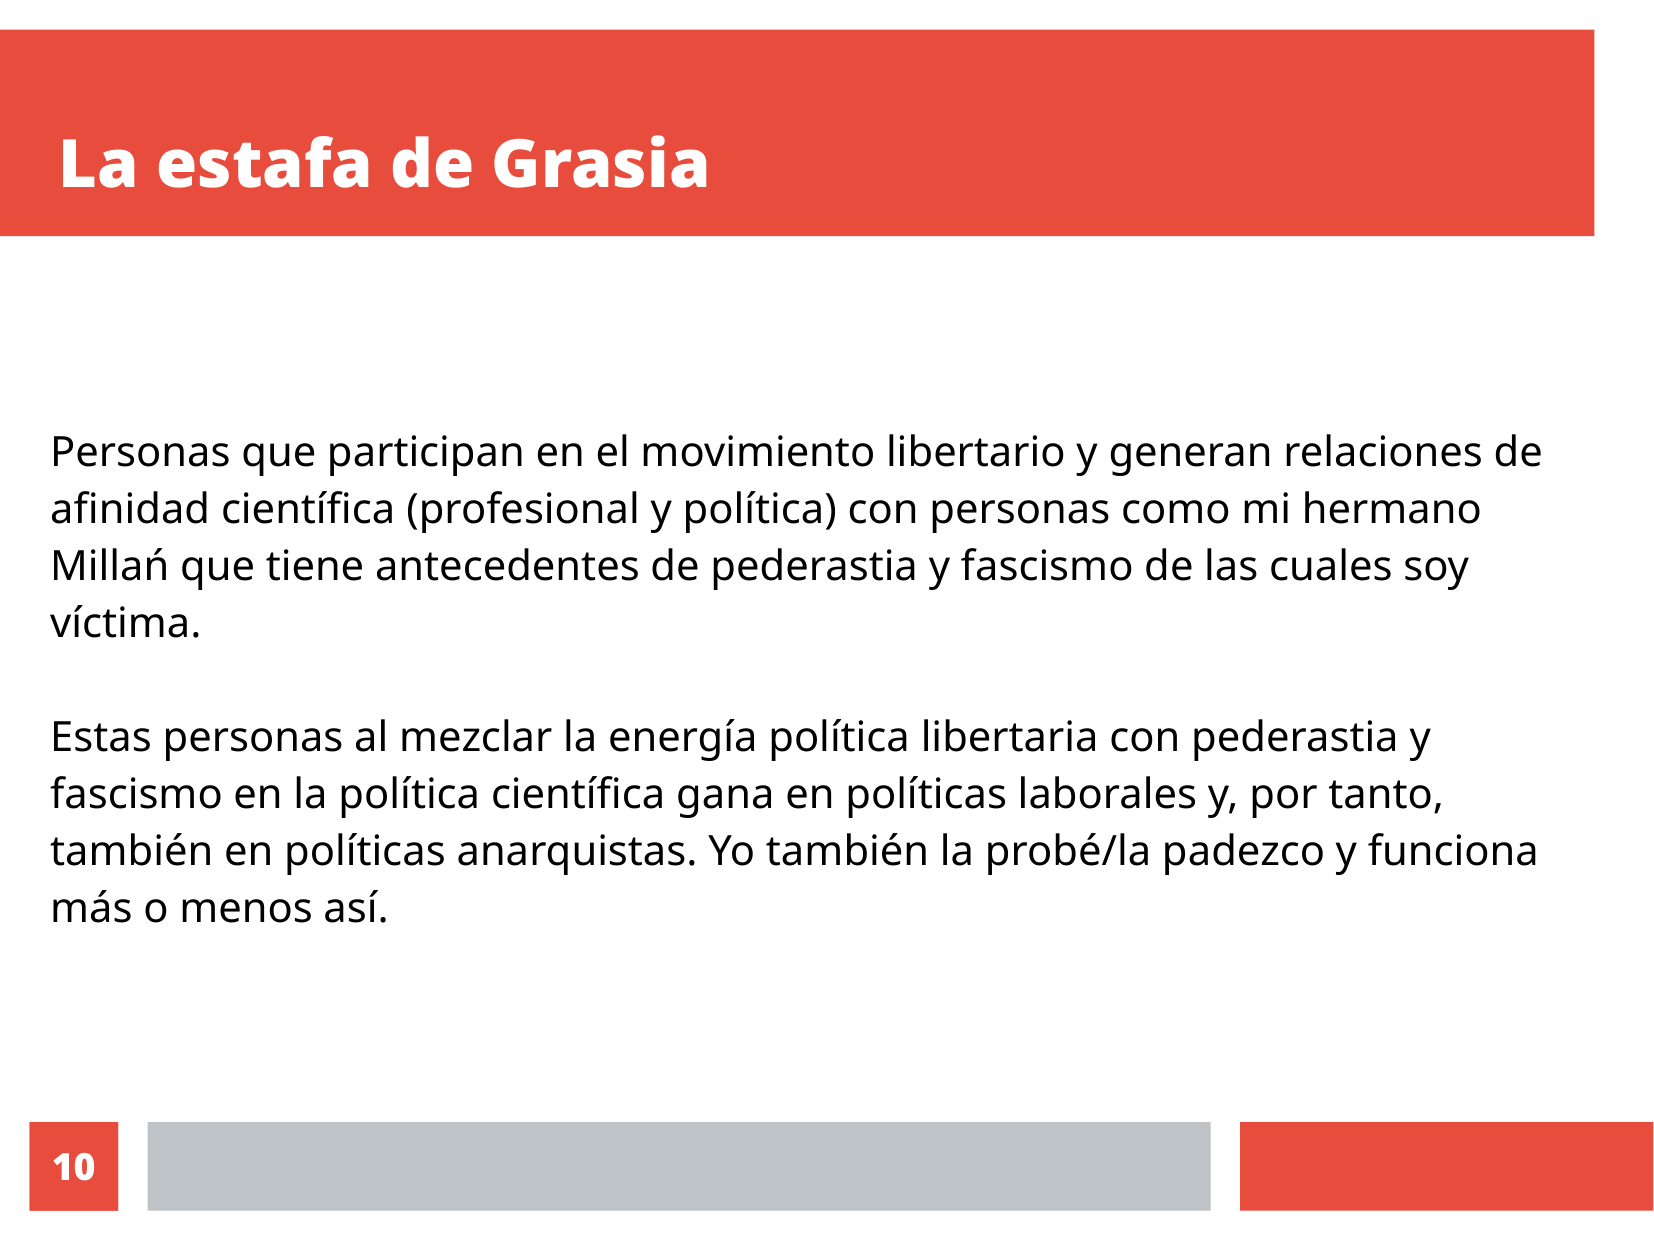

# La estafa de Grasia
Personas que participan en el movimiento libertario y generan relaciones de afinidad científica (profesional y política) con personas como mi hermano Millań que tiene antecedentes de pederastia y fascismo de las cuales soy víctima.
Estas personas al mezclar la energía política libertaria con pederastia y fascismo en la política científica gana en políticas laborales y, por tanto, también en políticas anarquistas. Yo también la probé/la padezco y funciona más o menos así.
10